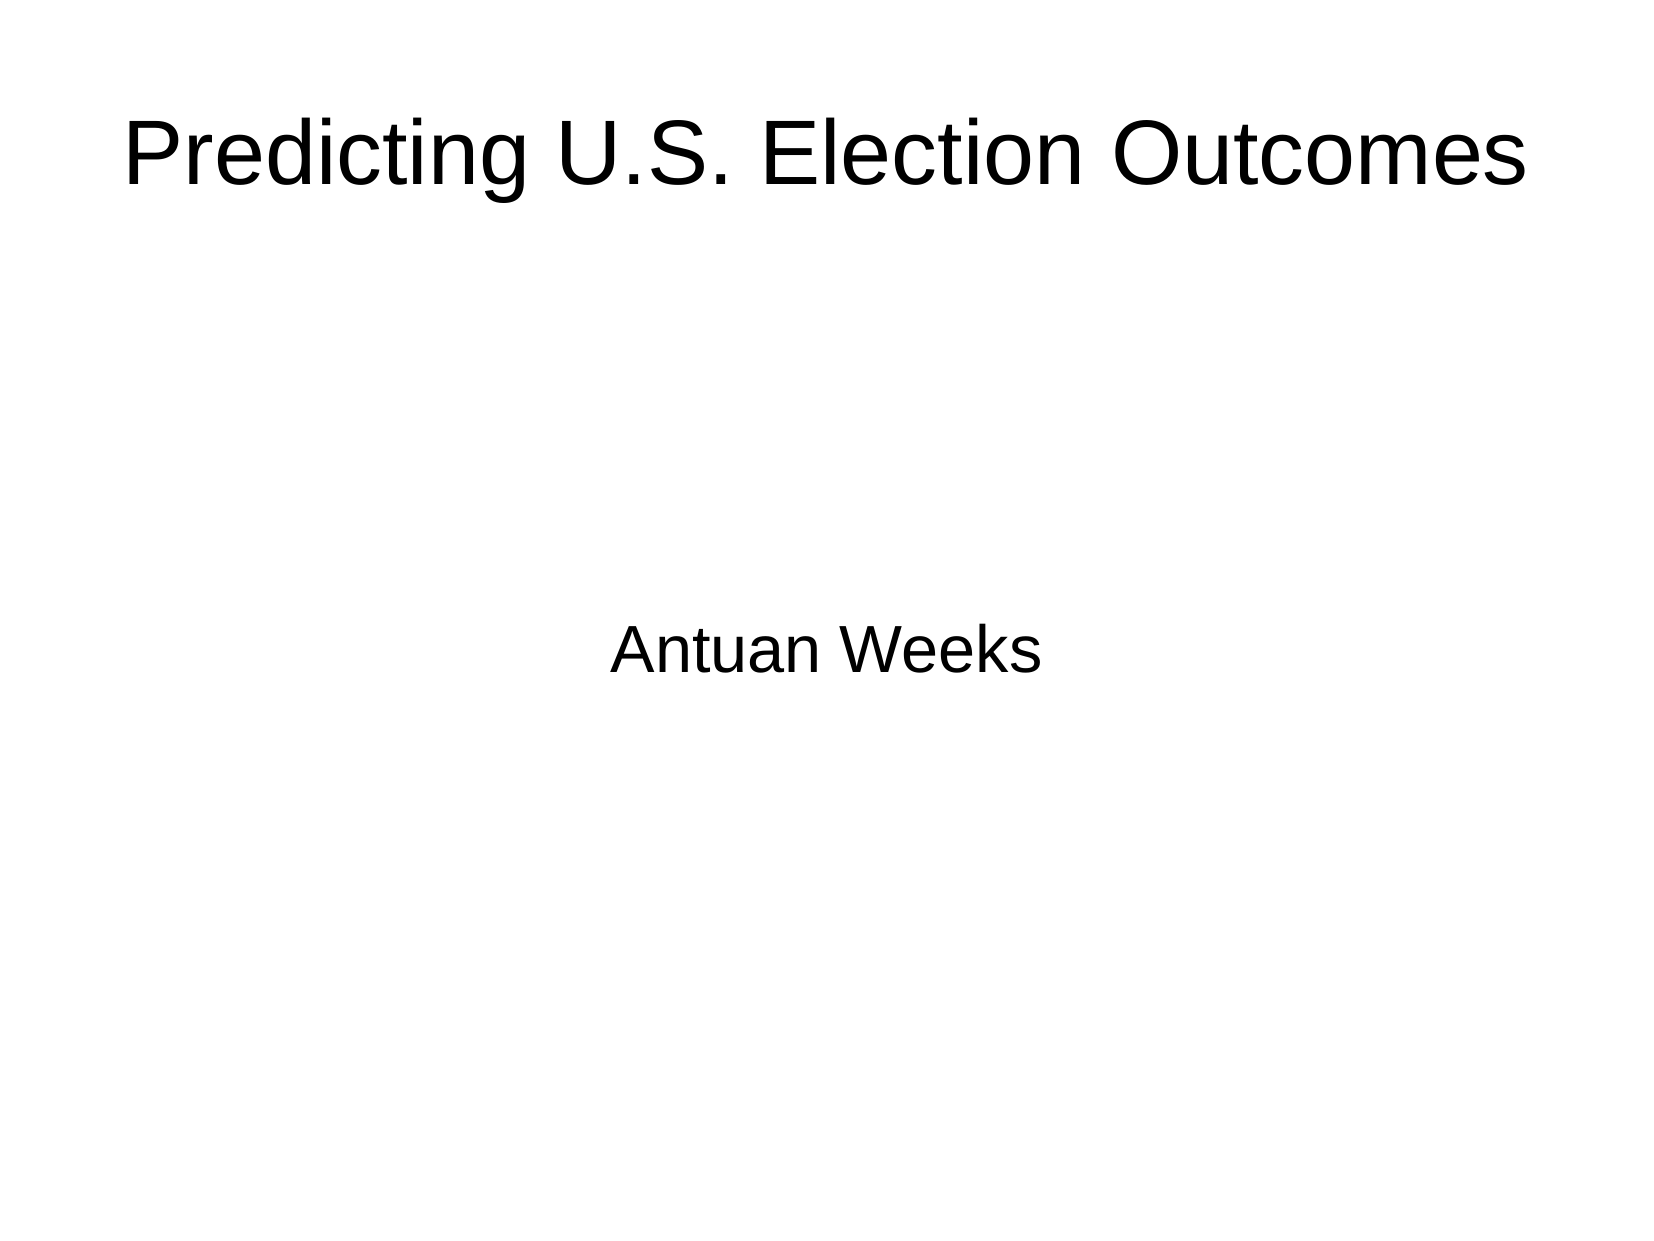

# Predicting U.S. Election Outcomes
Antuan Weeks